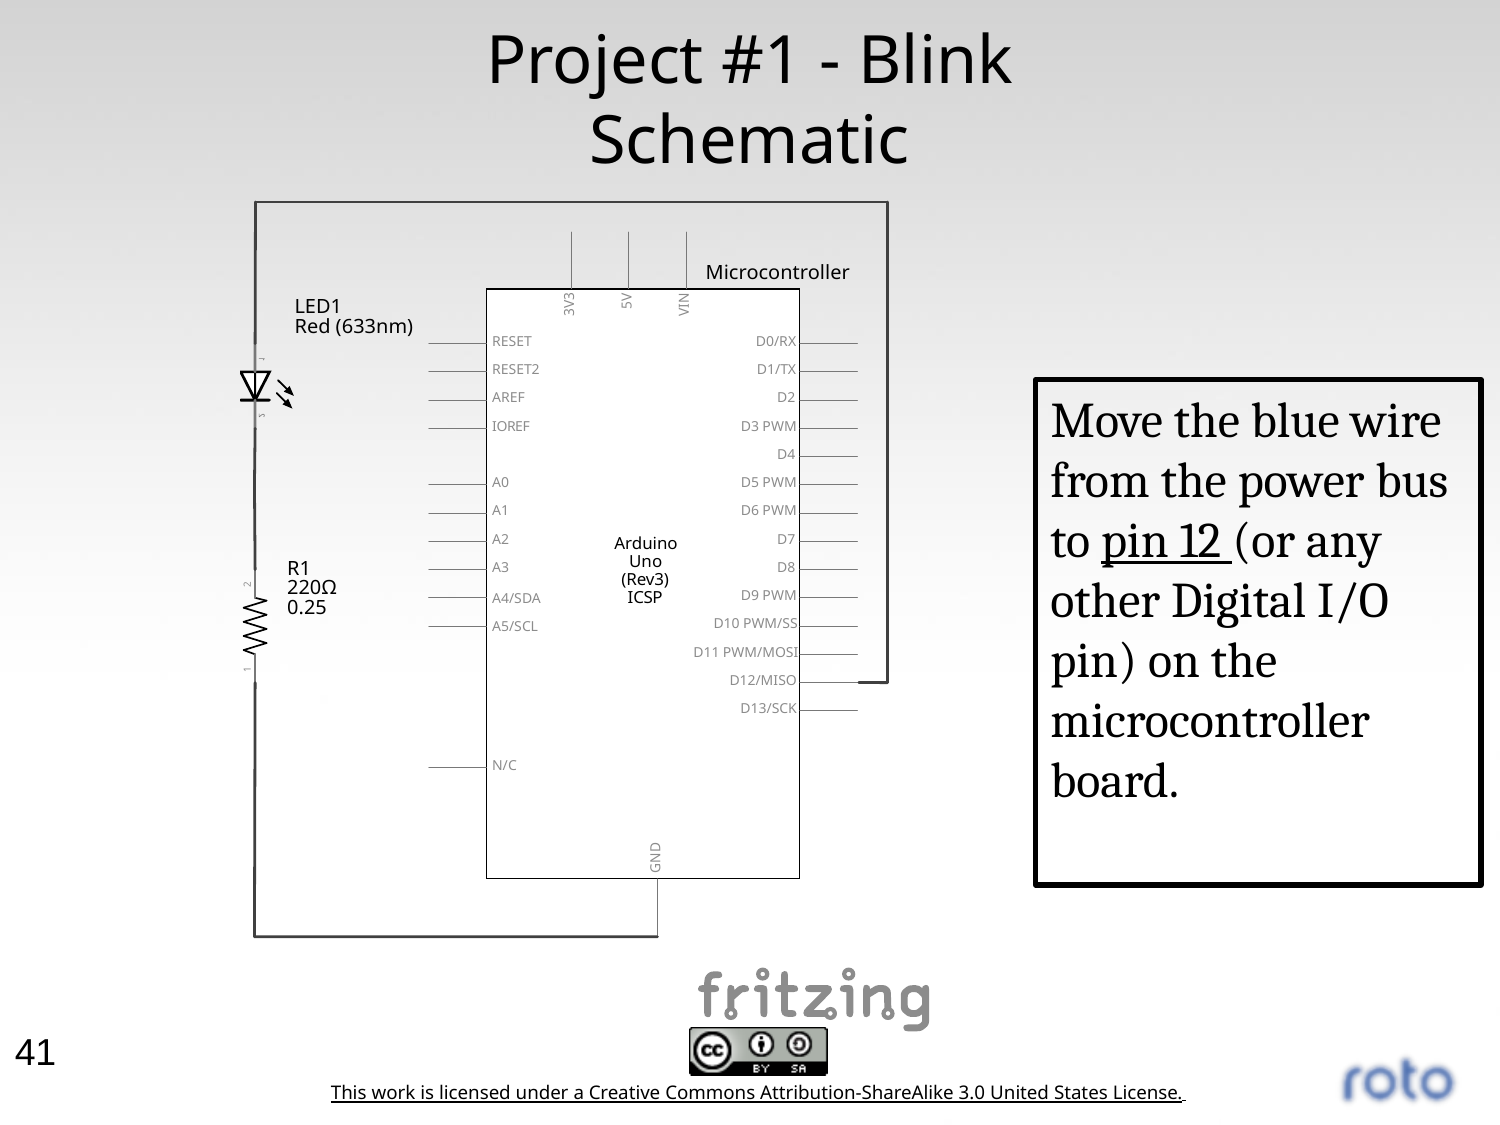

# Project #1 - Blink Schematic
Move the blue wire from the power bus to pin 12 (or any other Digital I/O pin) on the microcontroller board.